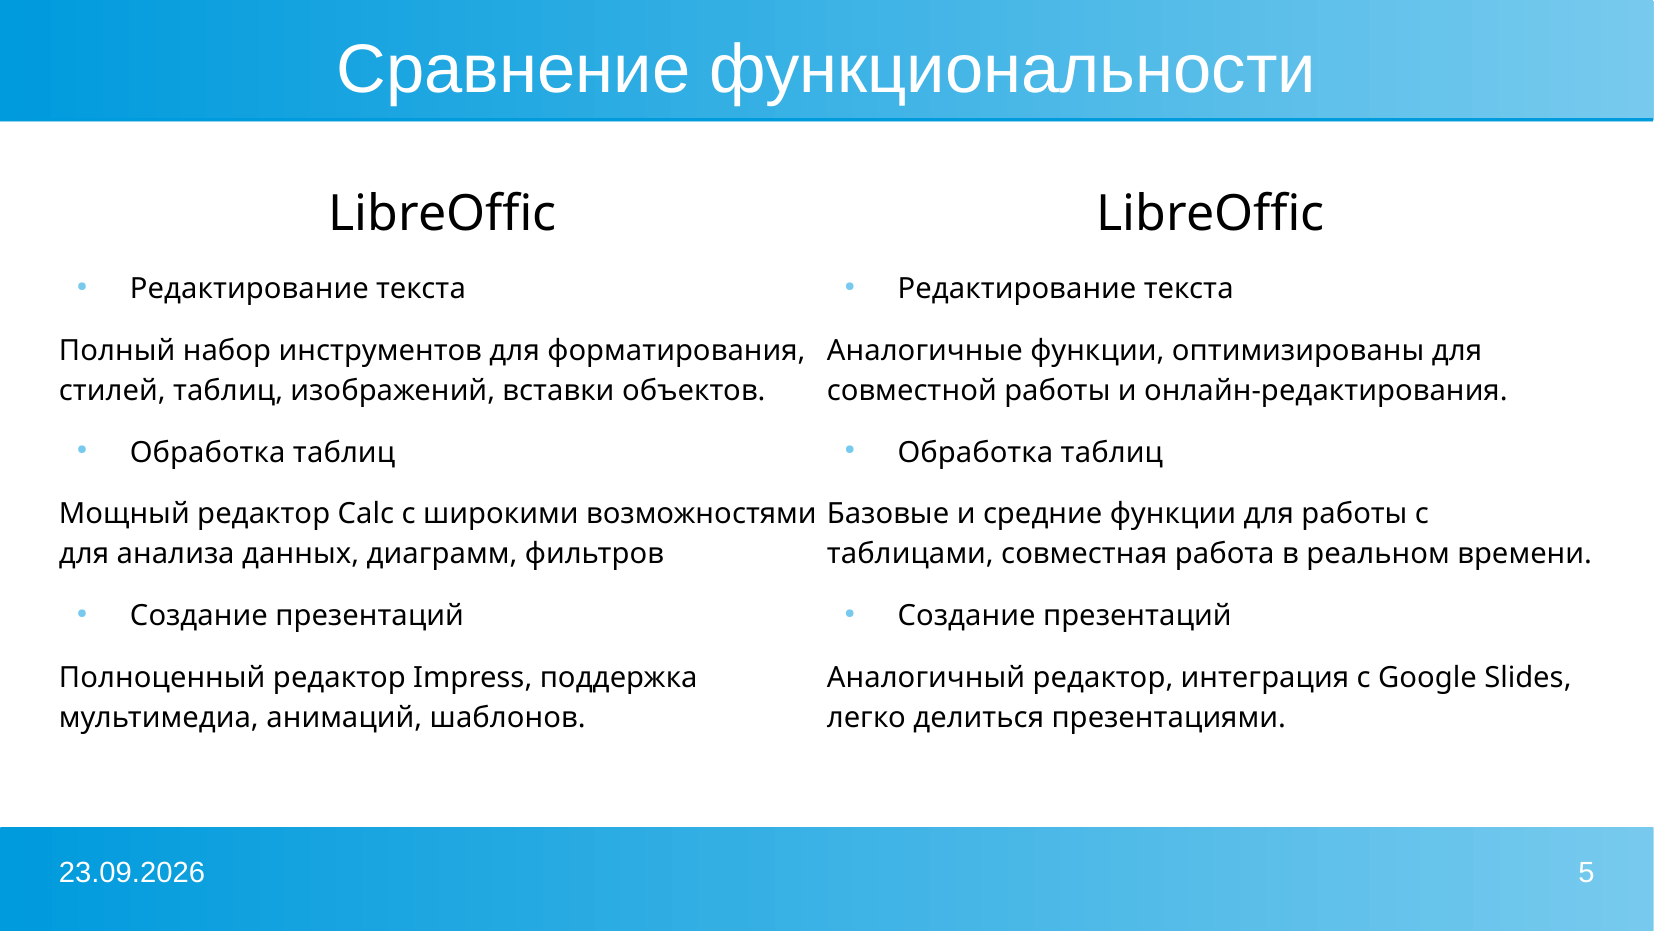

# Сравнение функциональности
LibreOffic
Редактирование текста
Полный набор инструментов для форматирования, стилей, таблиц, изображений, вставки объектов.
Обработка таблиц
Мощный редактор Calc с широкими возможностями для анализа данных, диаграмм, фильтров
Создание презентаций
Полноценный редактор Impress, поддержка мультимедиа, анимаций, шаблонов.
LibreOffic
Редактирование текста
Аналогичные функции, оптимизированы для совместной работы и онлайн-редактирования.
Обработка таблиц
Базовые и средние функции для работы с таблицами, совместная работа в реальном времени.
Создание презентаций
Аналогичный редактор, интеграция с Google Slides, легко делиться презентациями.
5